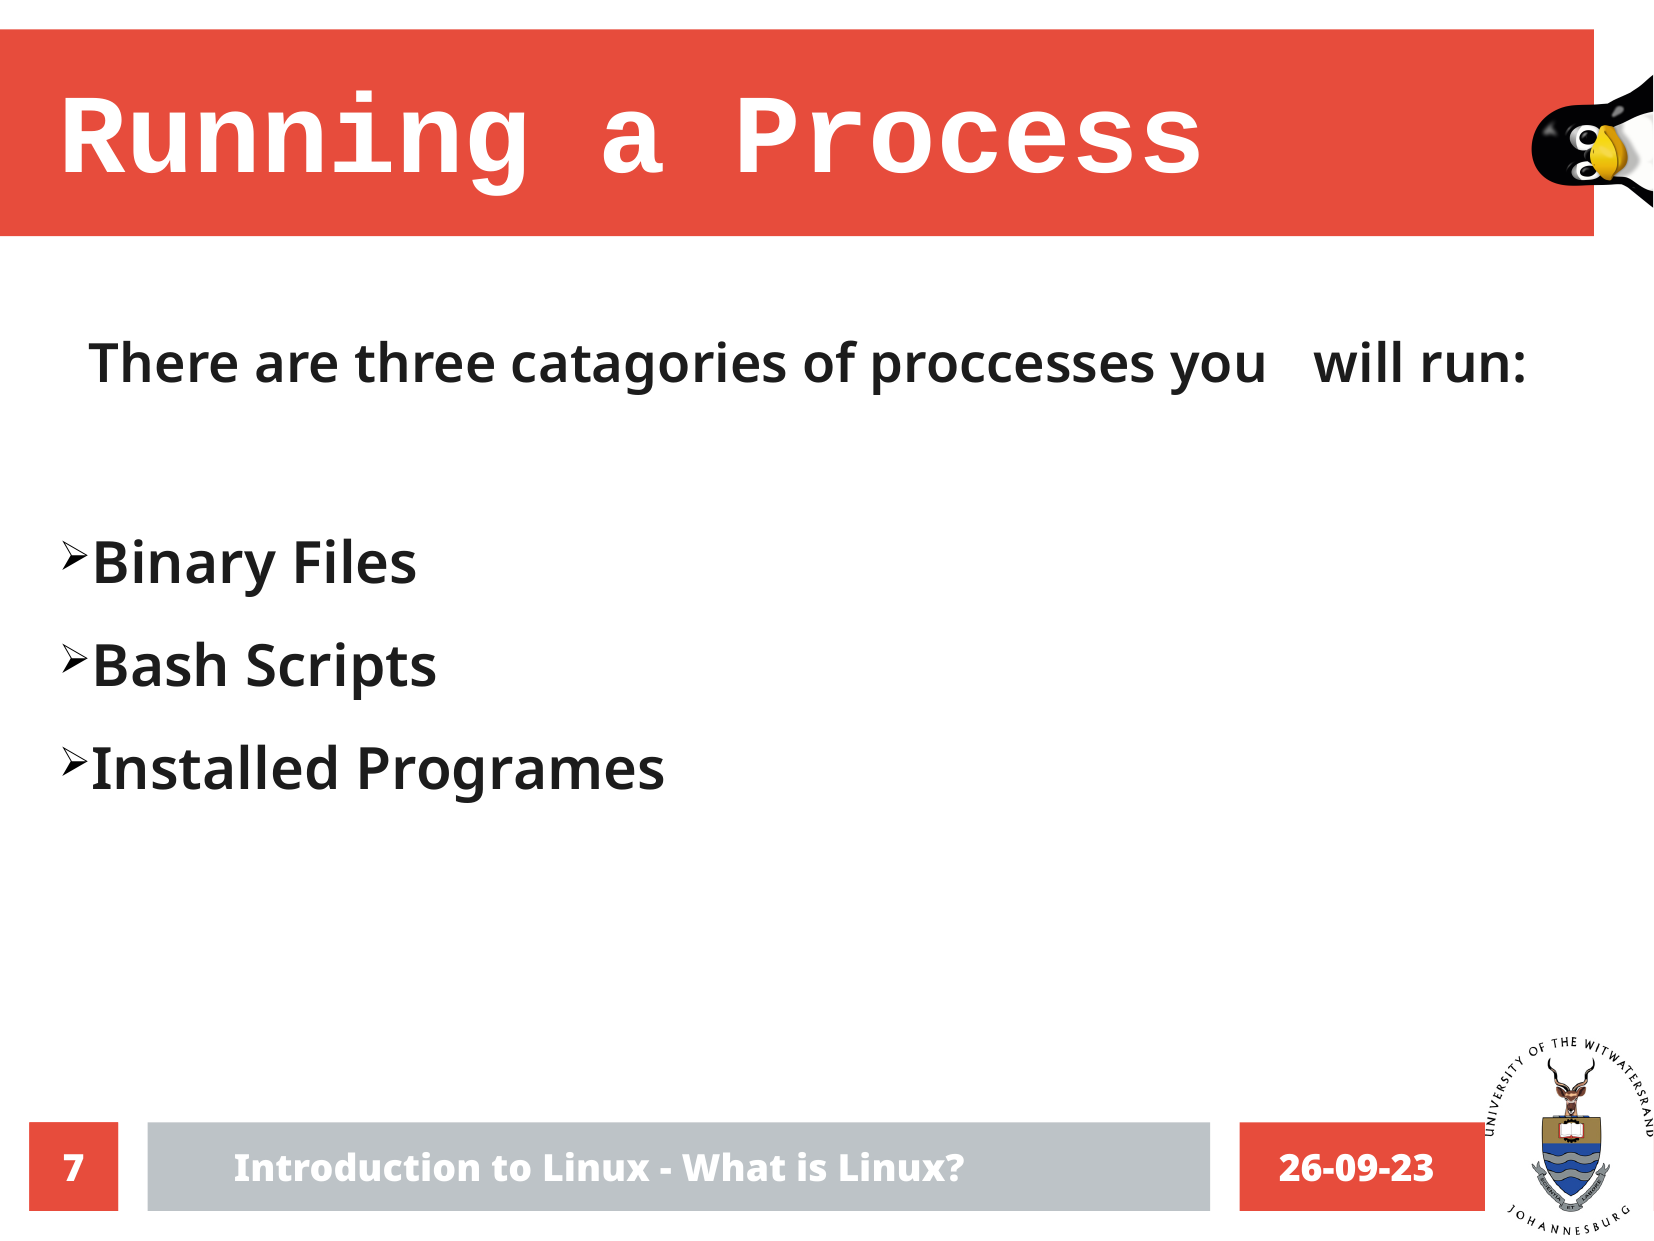

# Running a Process
There are three catagories of proccesses you 	will run:
Binary Files
Bash Scripts
Installed Programes
7
 Introduction to Linux - What is Linux?